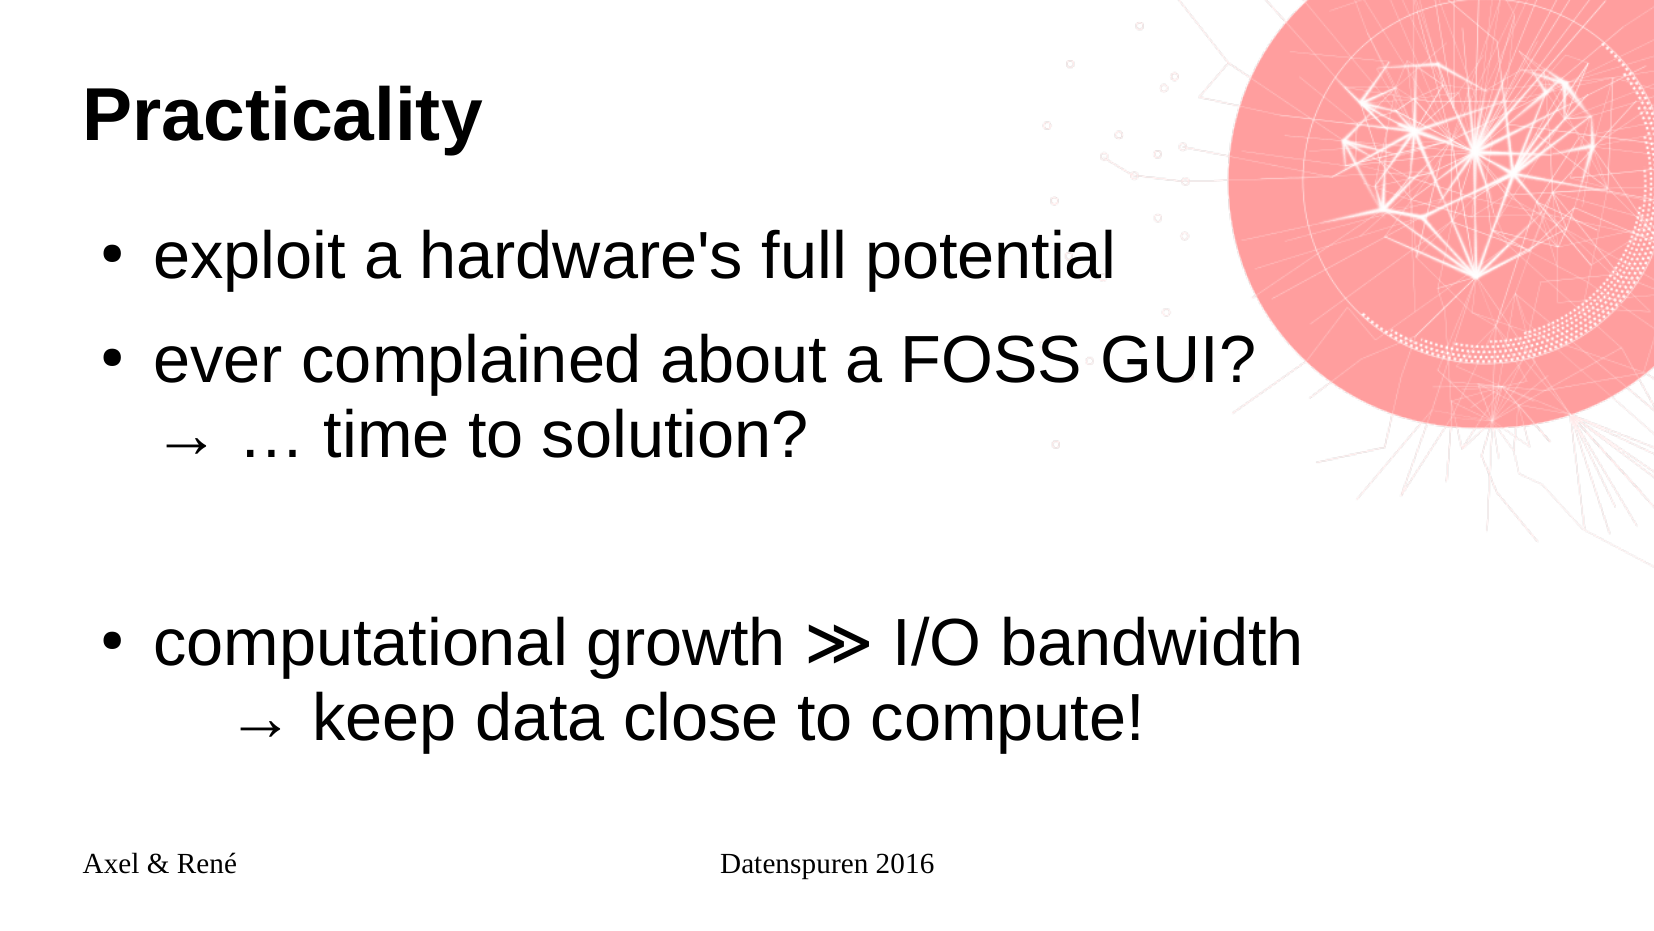

# Practicality
exploit a hardware's full potential
ever complained about a FOSS GUI?
→ … time to solution?
computational growth ≫ I/O bandwidth
	→ keep data close to compute!